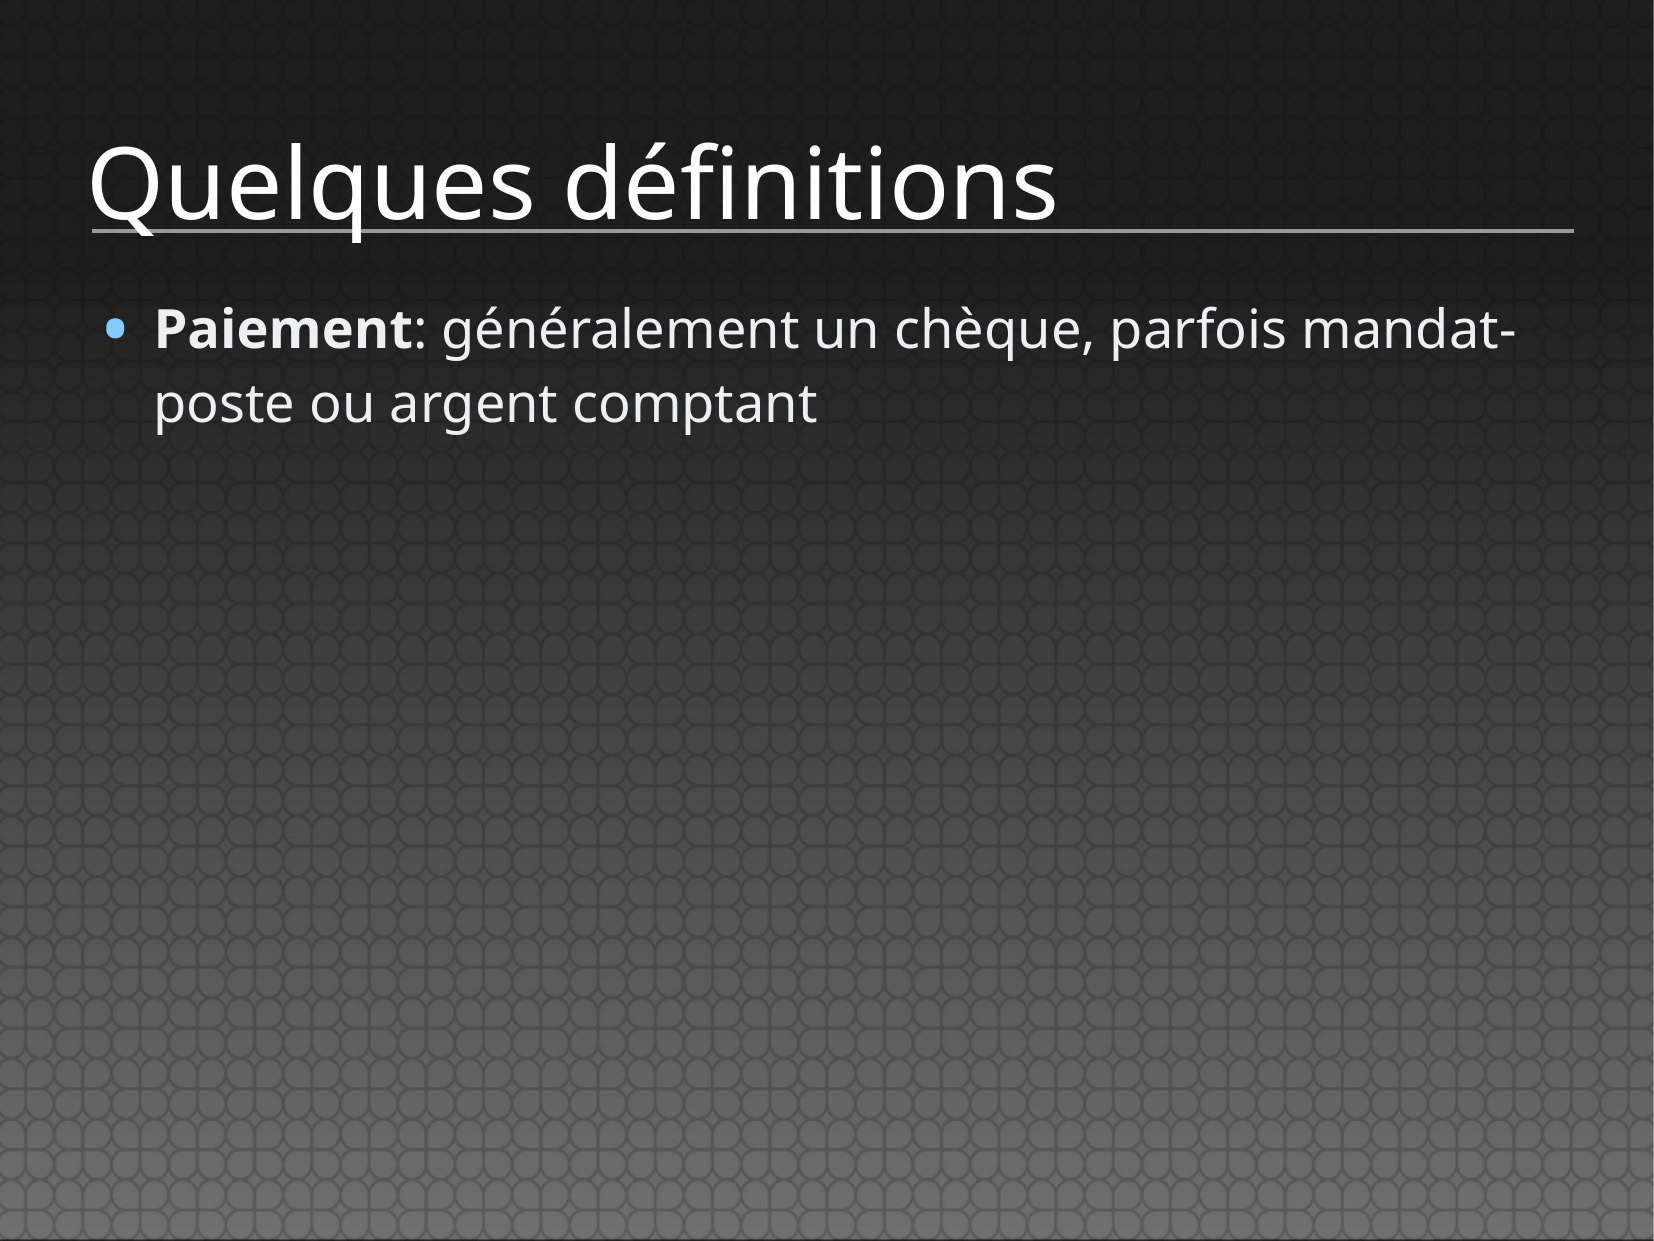

# Quelques définitions
Paiement: généralement un chèque, parfois mandat-poste ou argent comptant